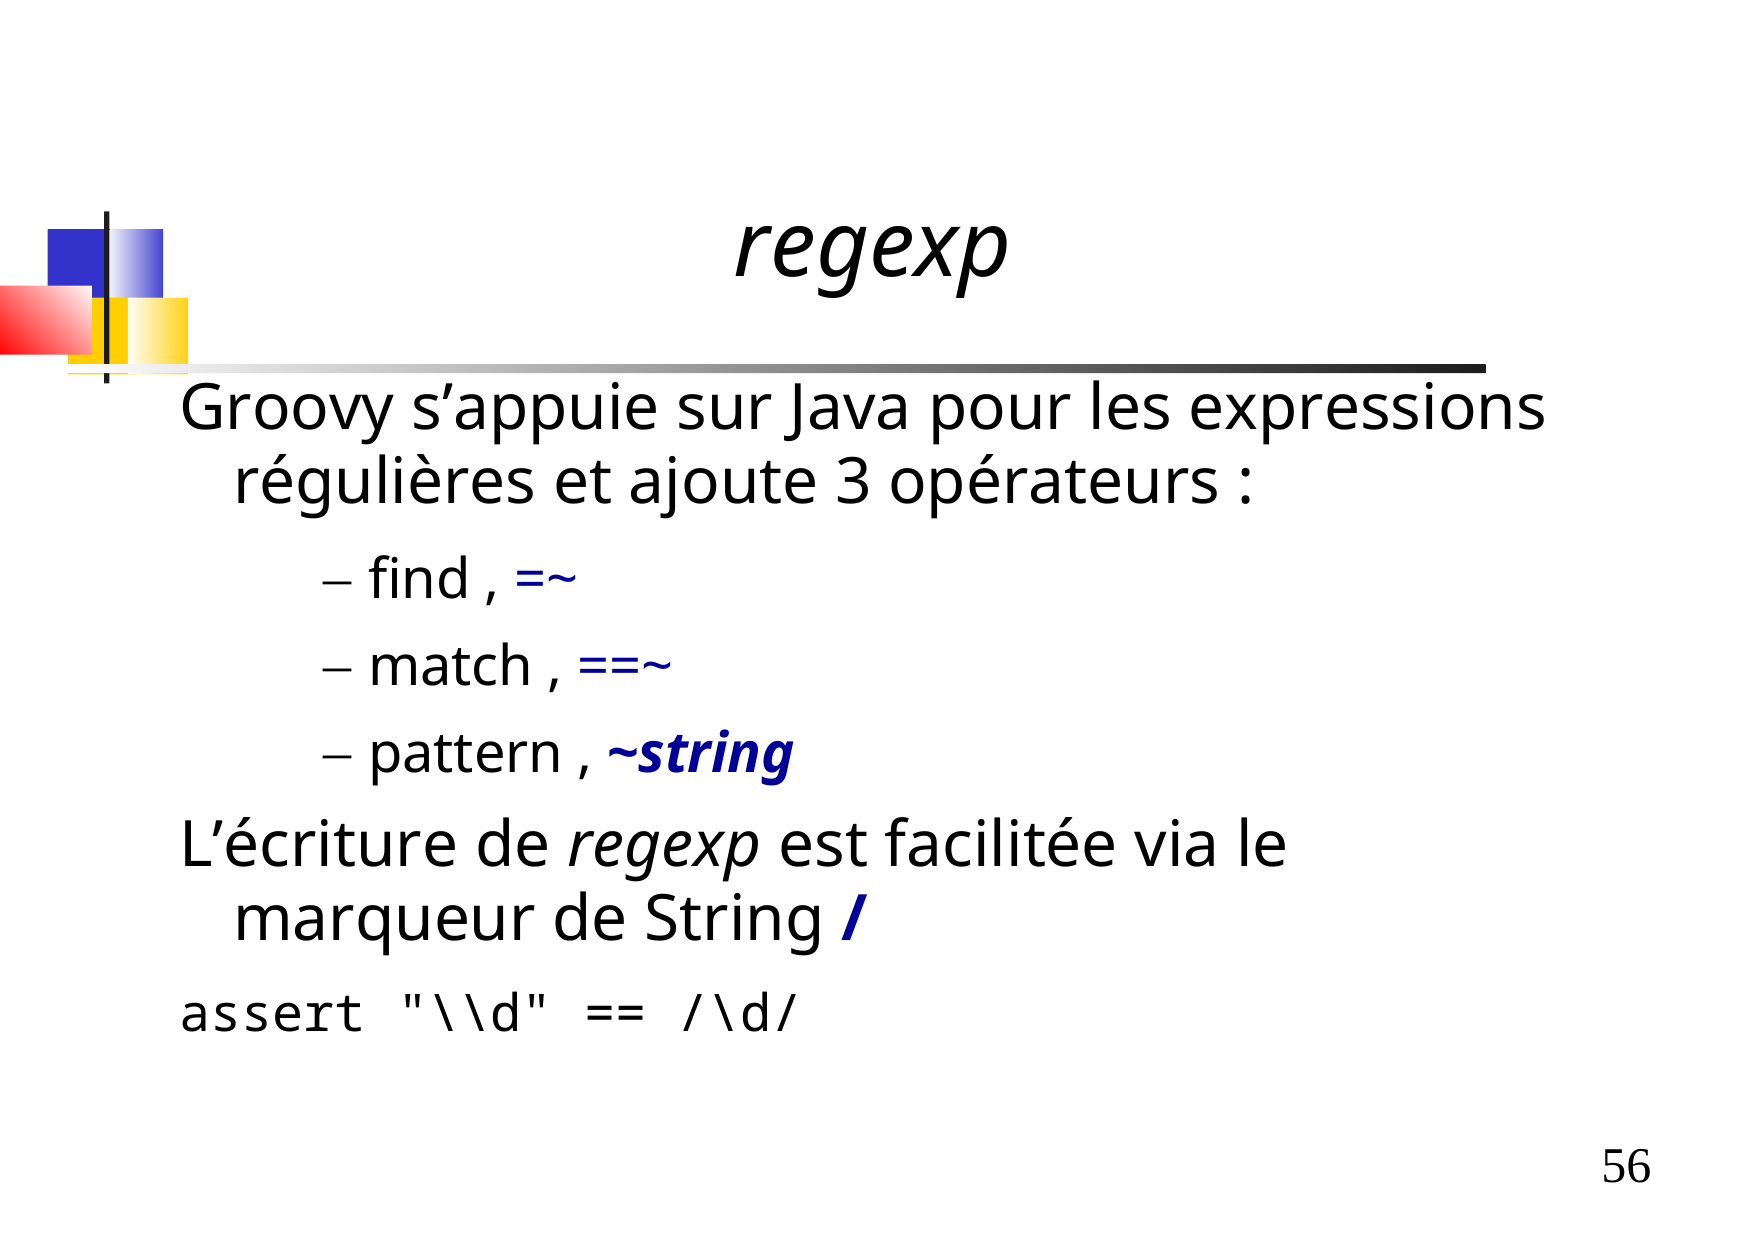

# regexp
Groovy s’appuie sur Java pour les expressions régulières et ajoute 3 opérateurs :
find , =~
match , ==~
pattern , ~string
L’écriture de regexp est facilitée via le marqueur de String /
assert "\\d" == /\d/